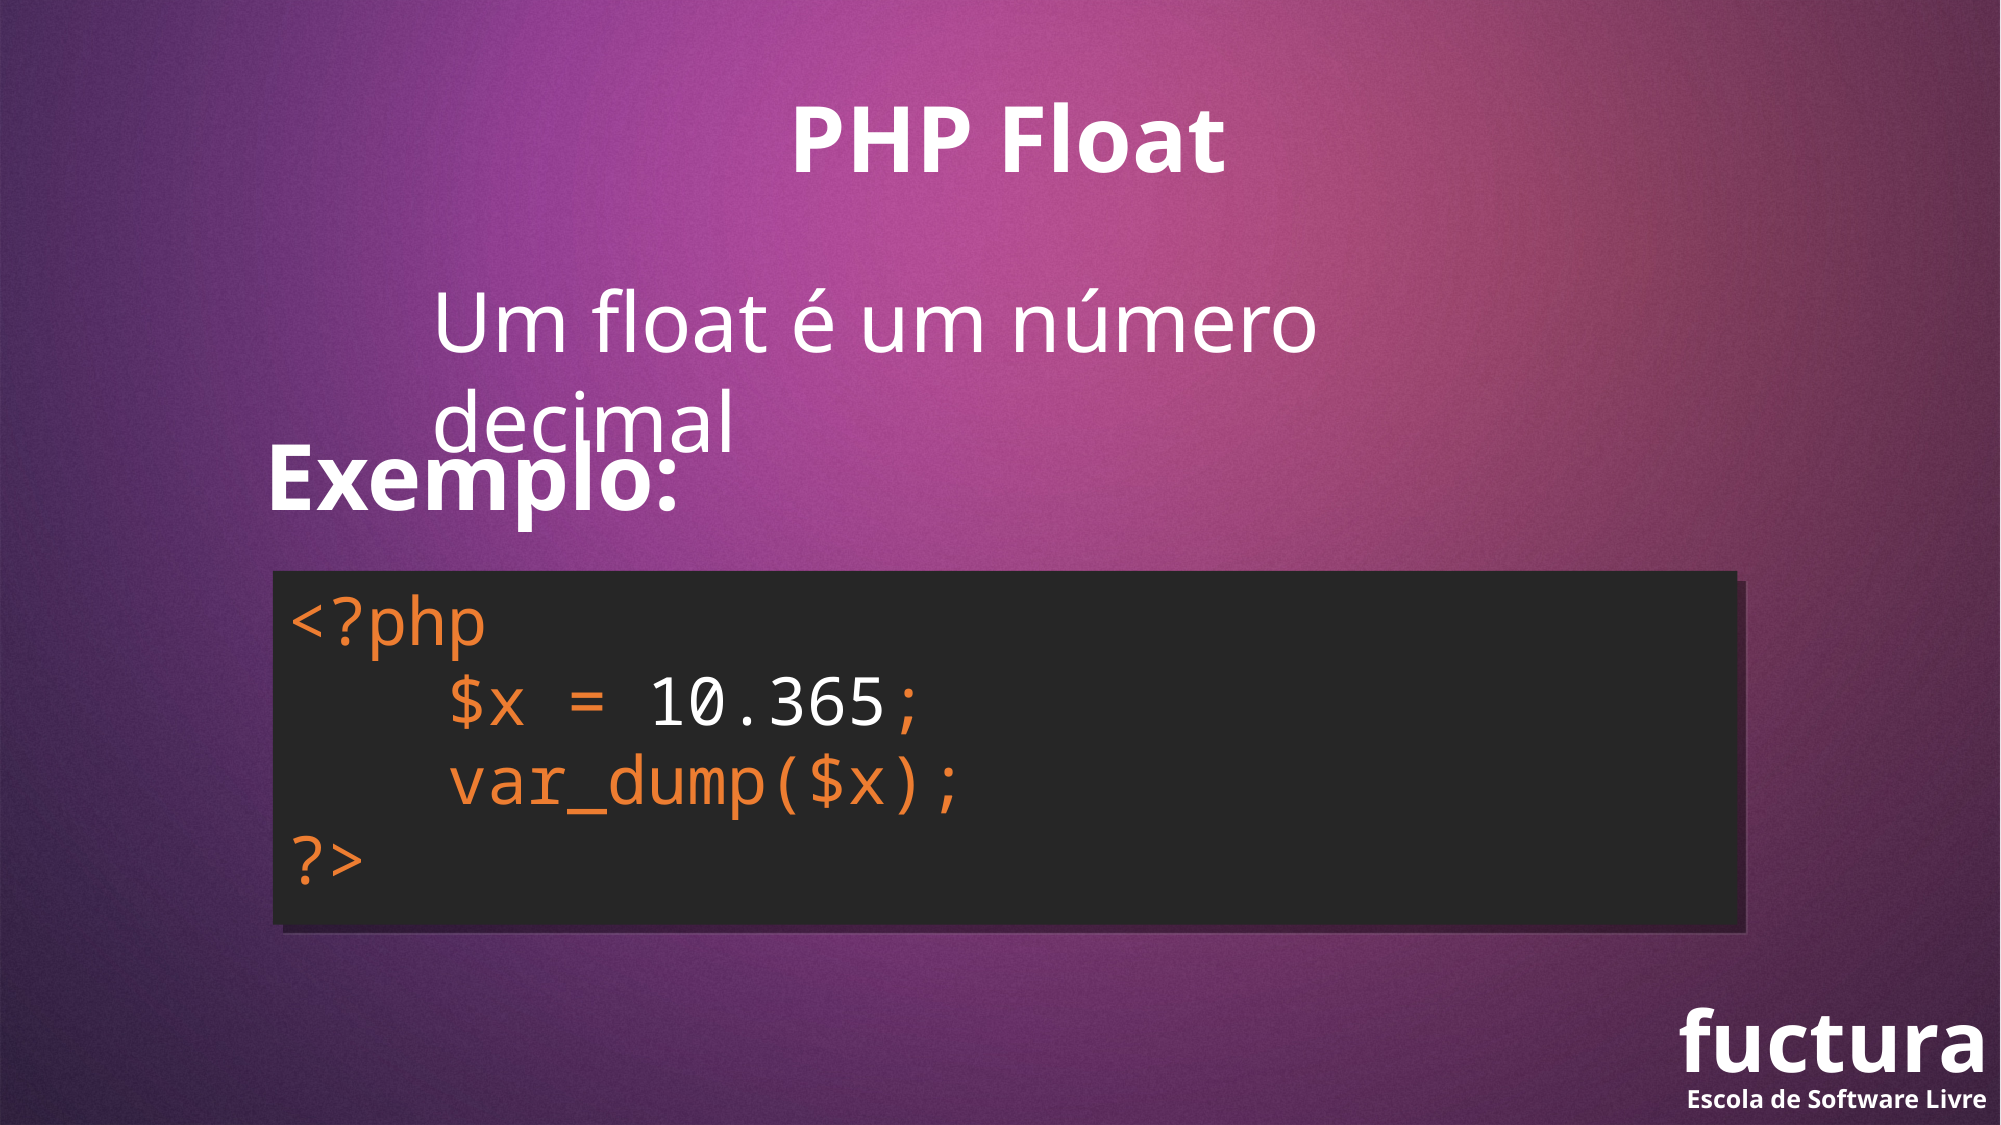

PHP Float
Um float é um número decimal
Exemplo:
<?php
 $x = 10.365;
 var_dump($x);
?>
fuctura
Escola de Software Livre